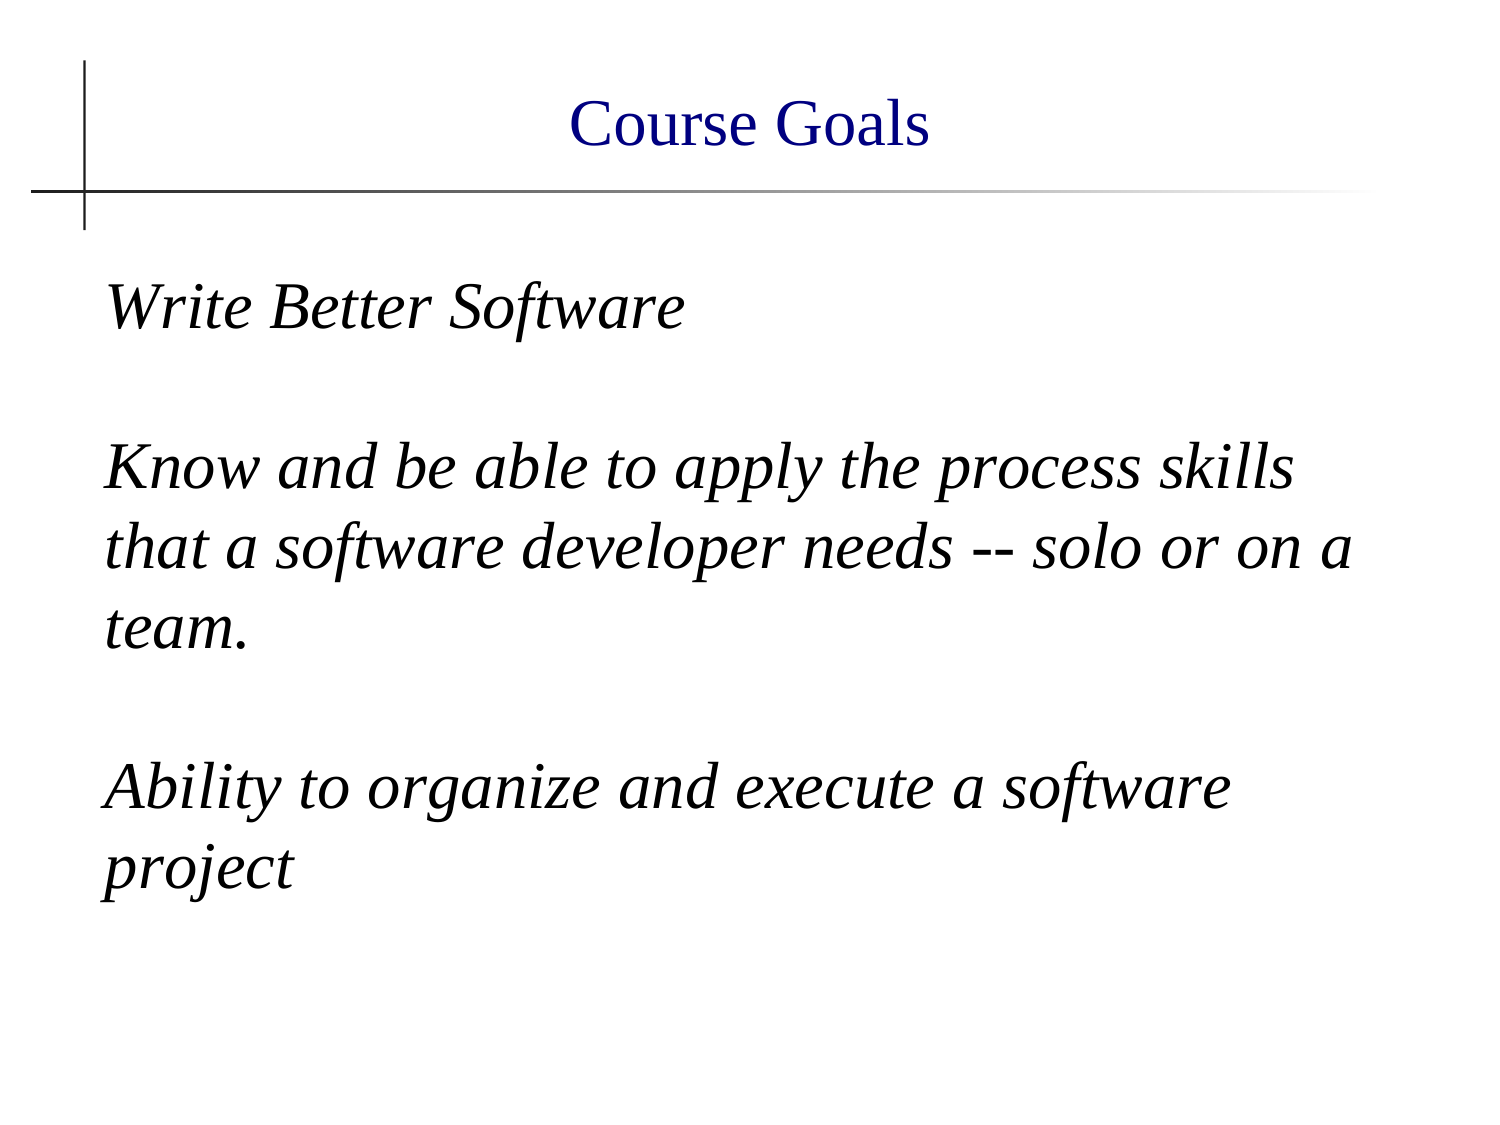

# Course Goals
Write Better Software
Know and be able to apply the process skills that a software developer needs -- solo or on a team.
Ability to organize and execute a software project